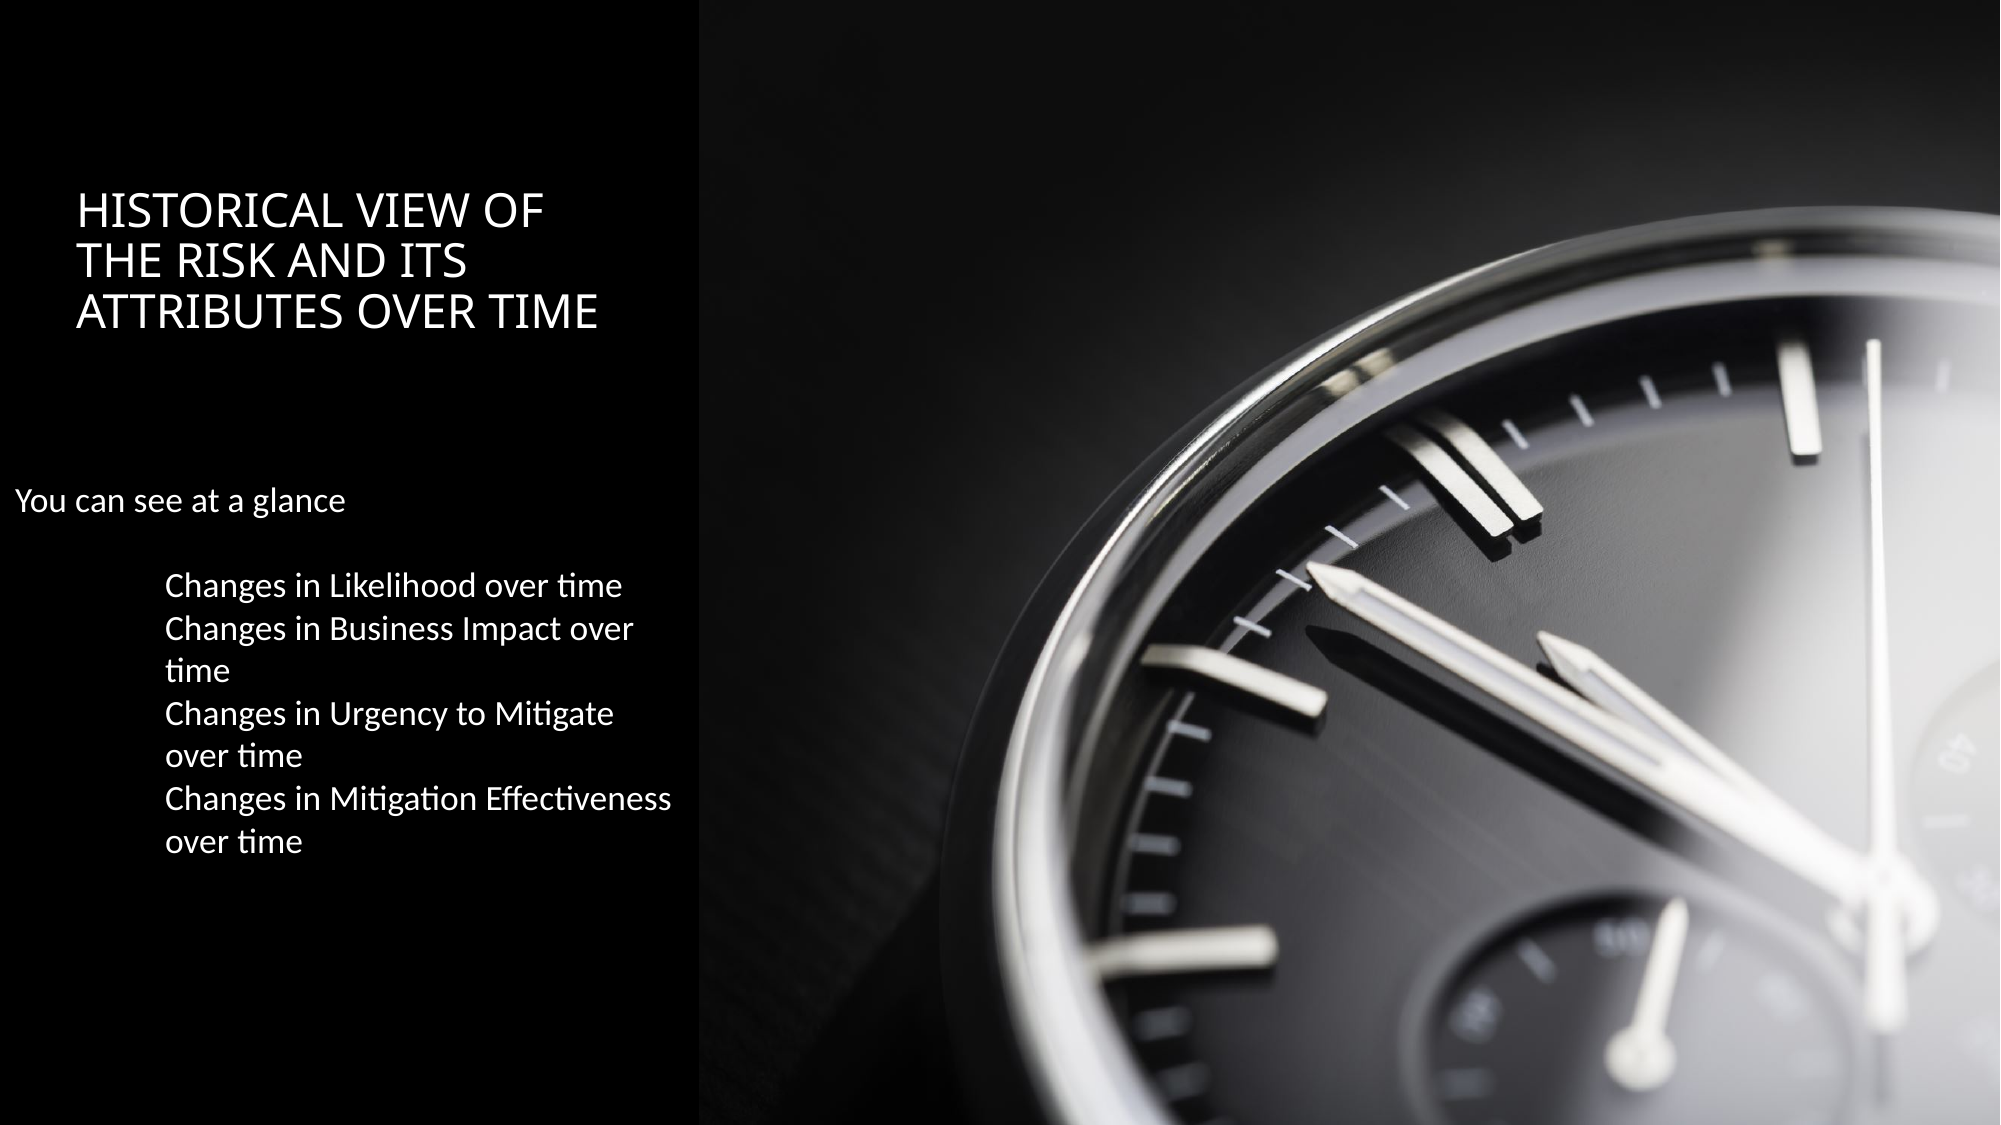

You can see at a glance
Changes in Likelihood over time
Changes in Business Impact over time
Changes in Urgency to Mitigate over time
Changes in Mitigation Effectiveness over time
HISTORICAL VIEW OF THE RISK AND ITS ATTRIBUTES OVER TIME